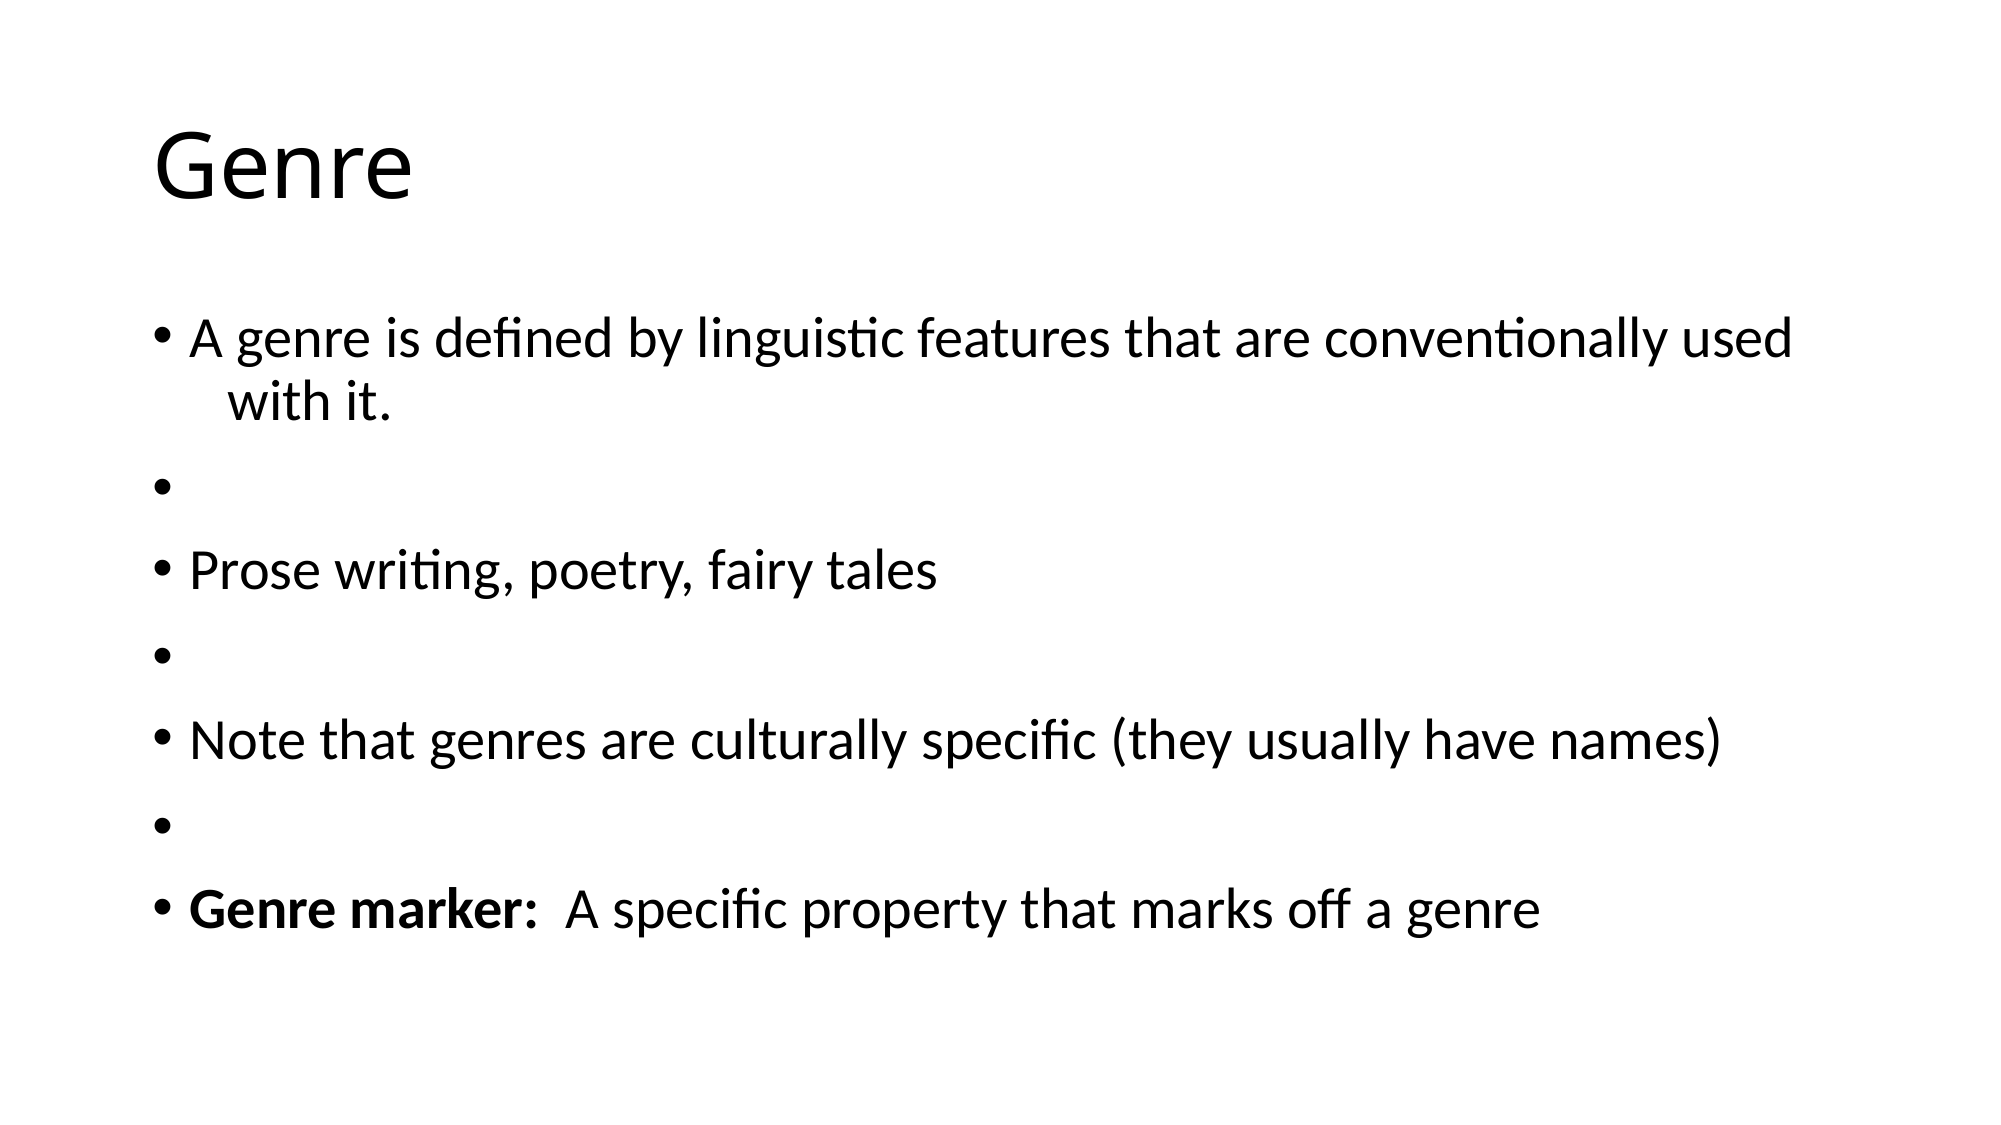

# Genre
A genre is defined by linguistic features that are conventionally used with it.
Prose writing, poetry, fairy tales
Note that genres are culturally specific (they usually have names)
Genre marker: A specific property that marks off a genre